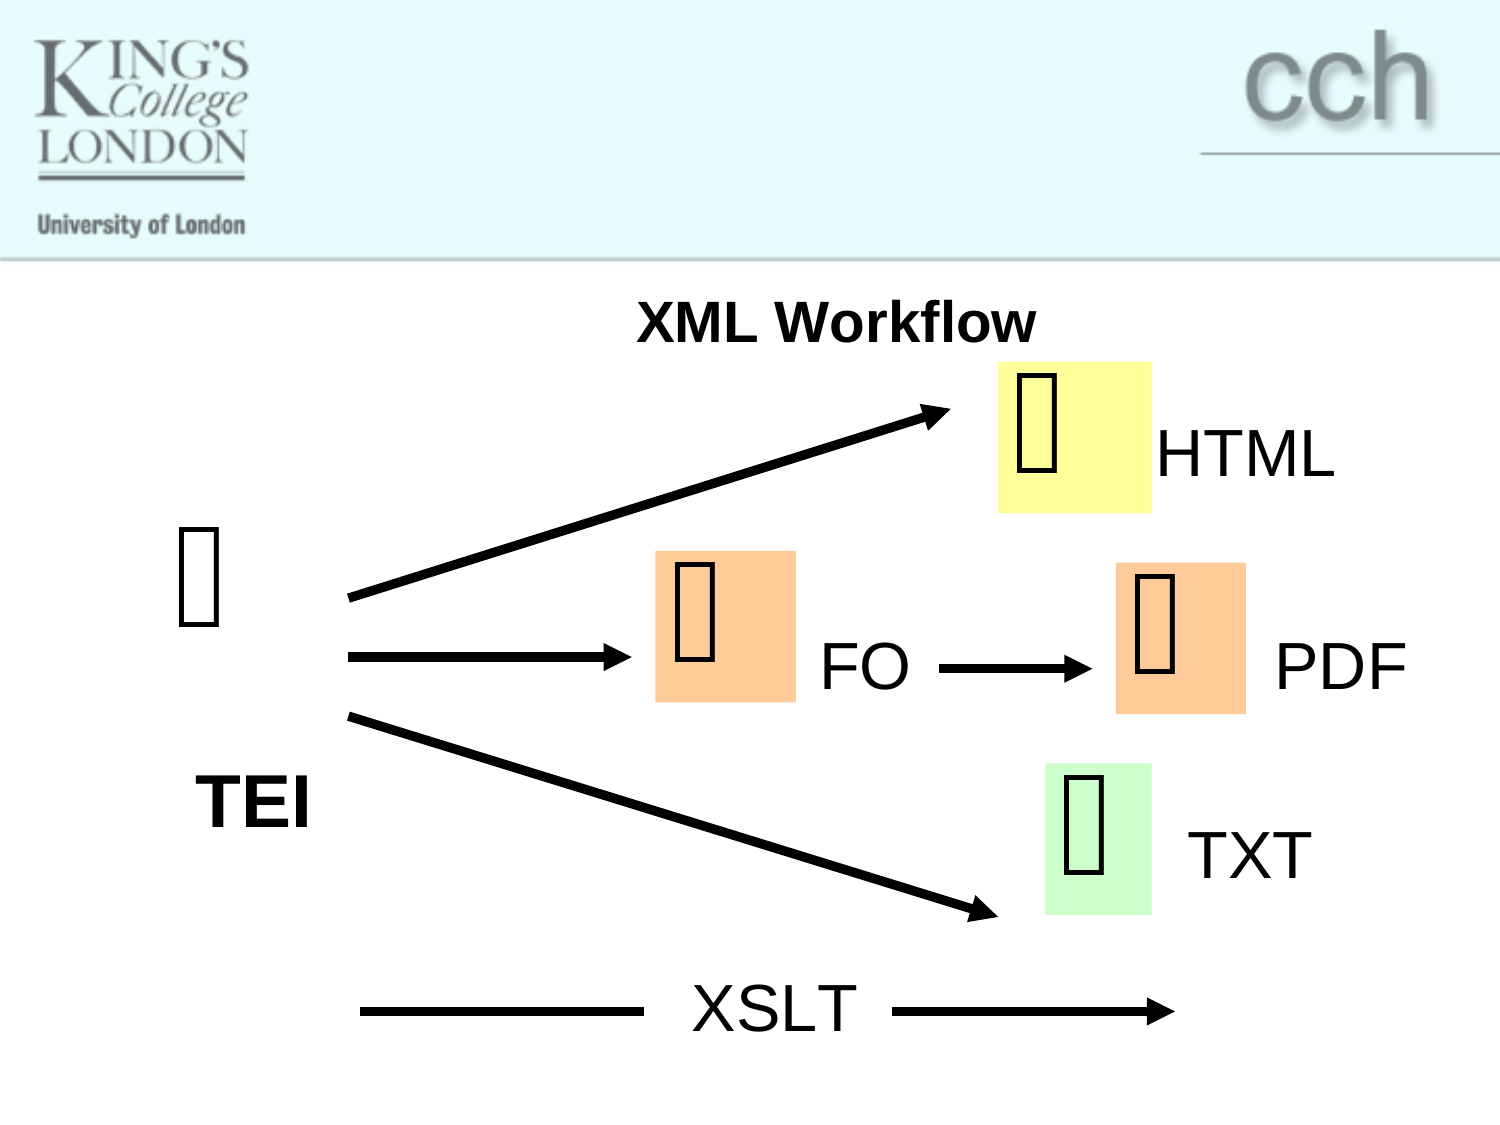

XML Workflow
#

HTML



FO
PDF
TEI

TXT
XSLT